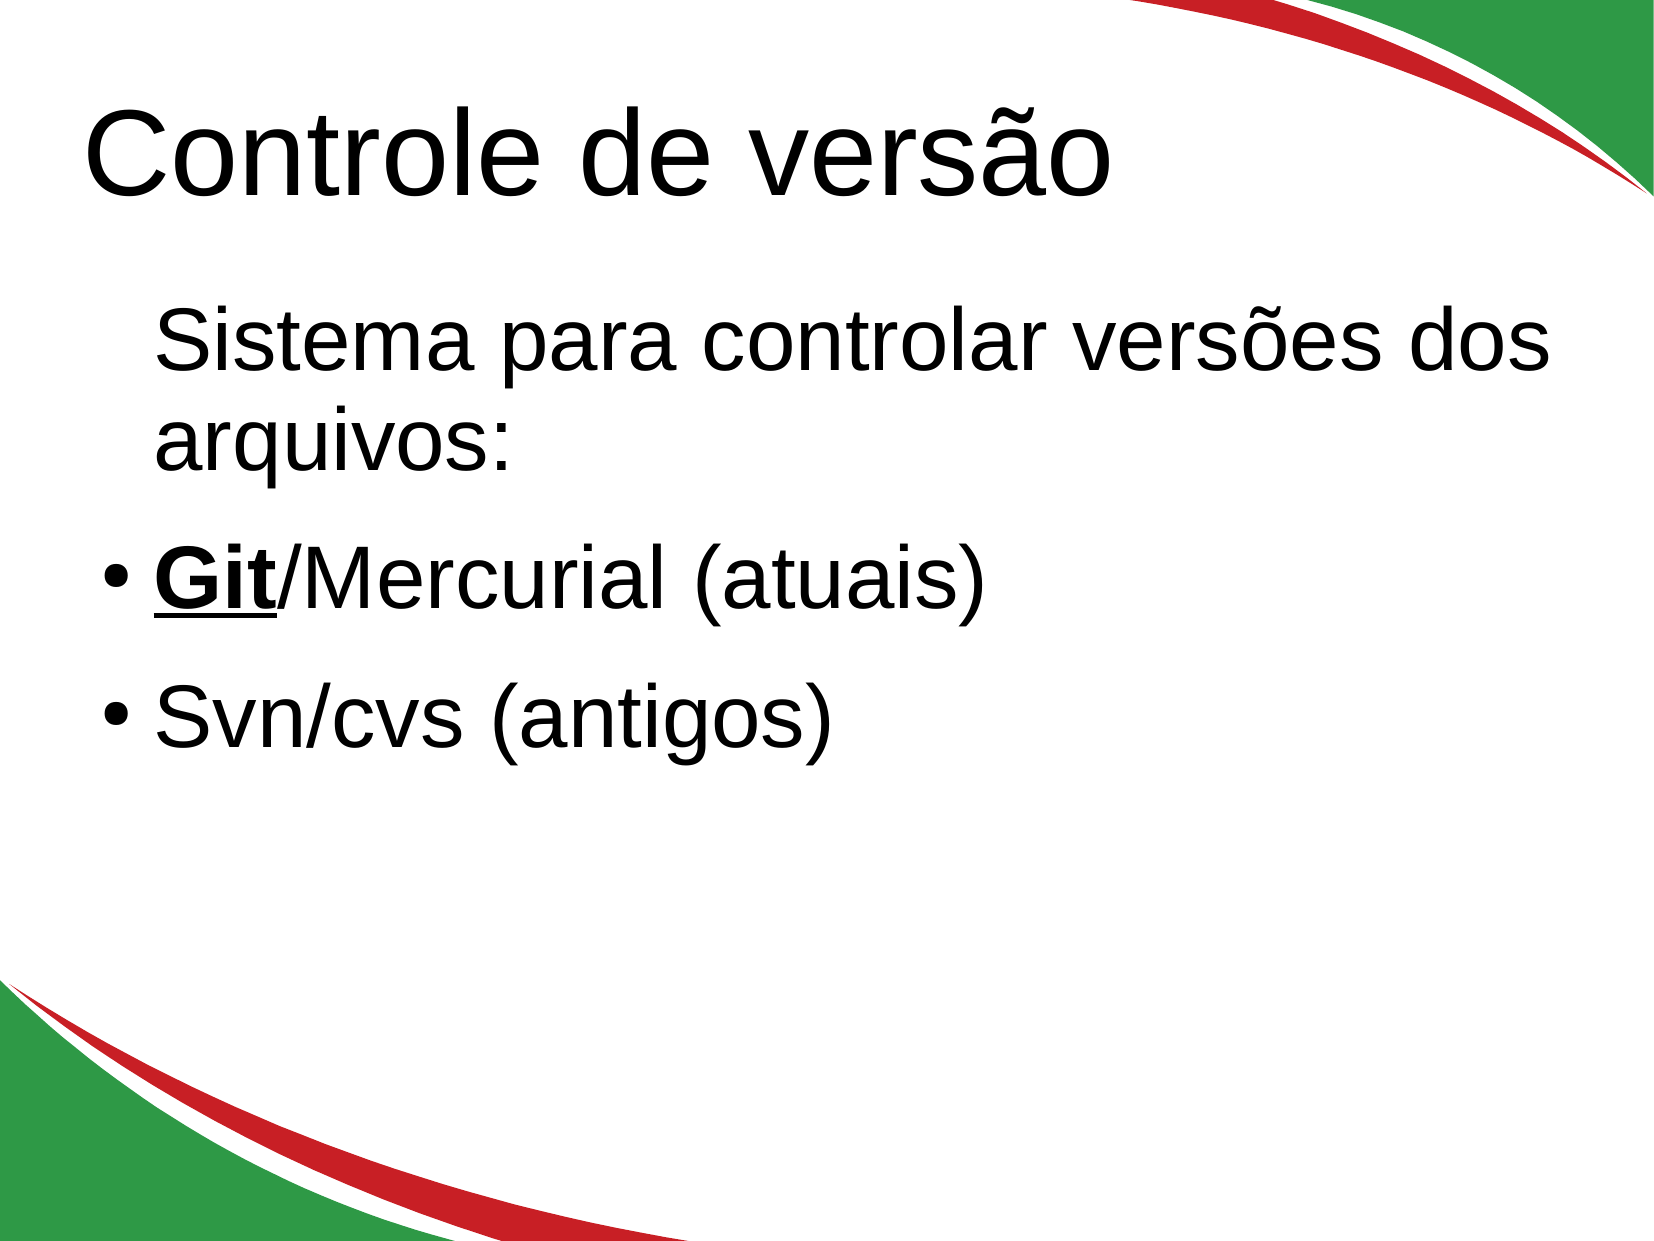

# Controle de versão
Sistema para controlar versões dos arquivos:
Git/Mercurial (atuais)
Svn/cvs (antigos)